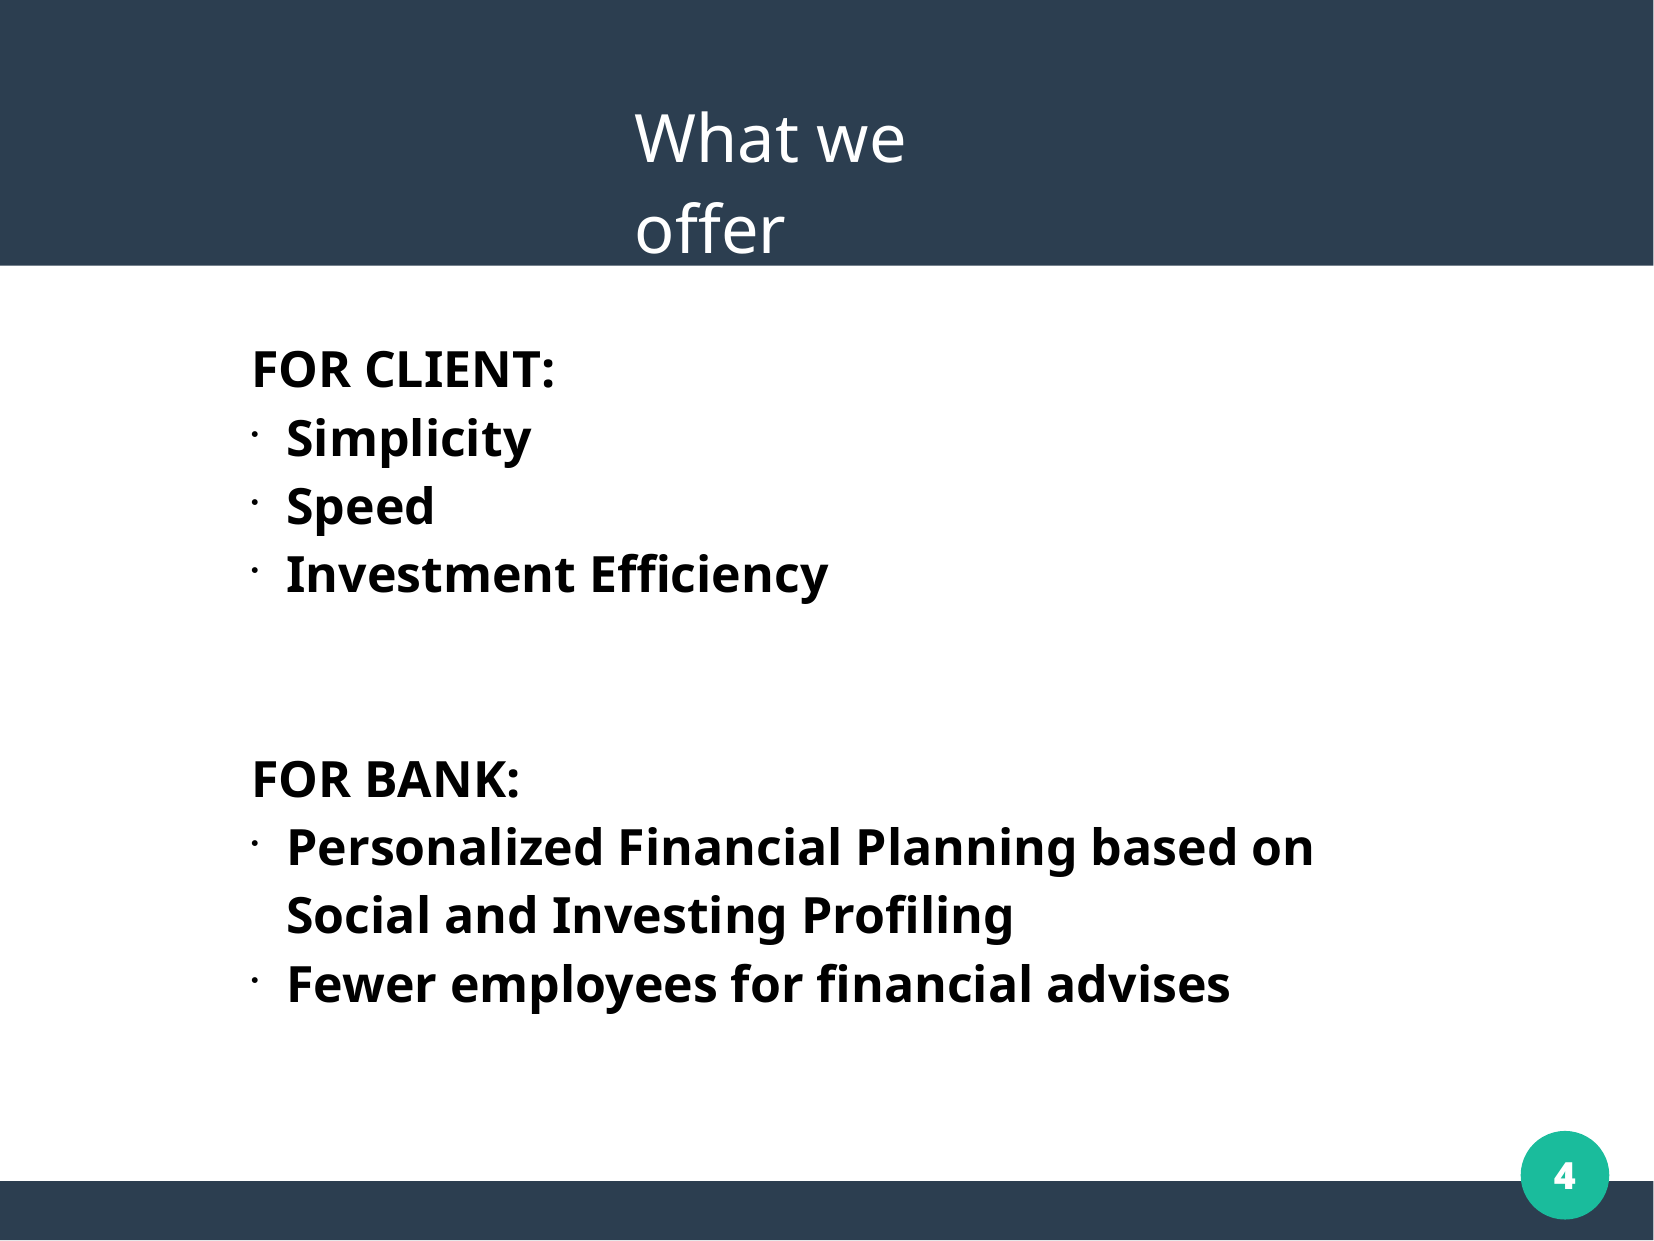

What we offer
FOR CLIENT:
Simplicity
Speed
Investment Efficiency
FOR BANK:
Personalized Financial Planning based on Social and Investing Profiling
Fewer employees for financial advises
4